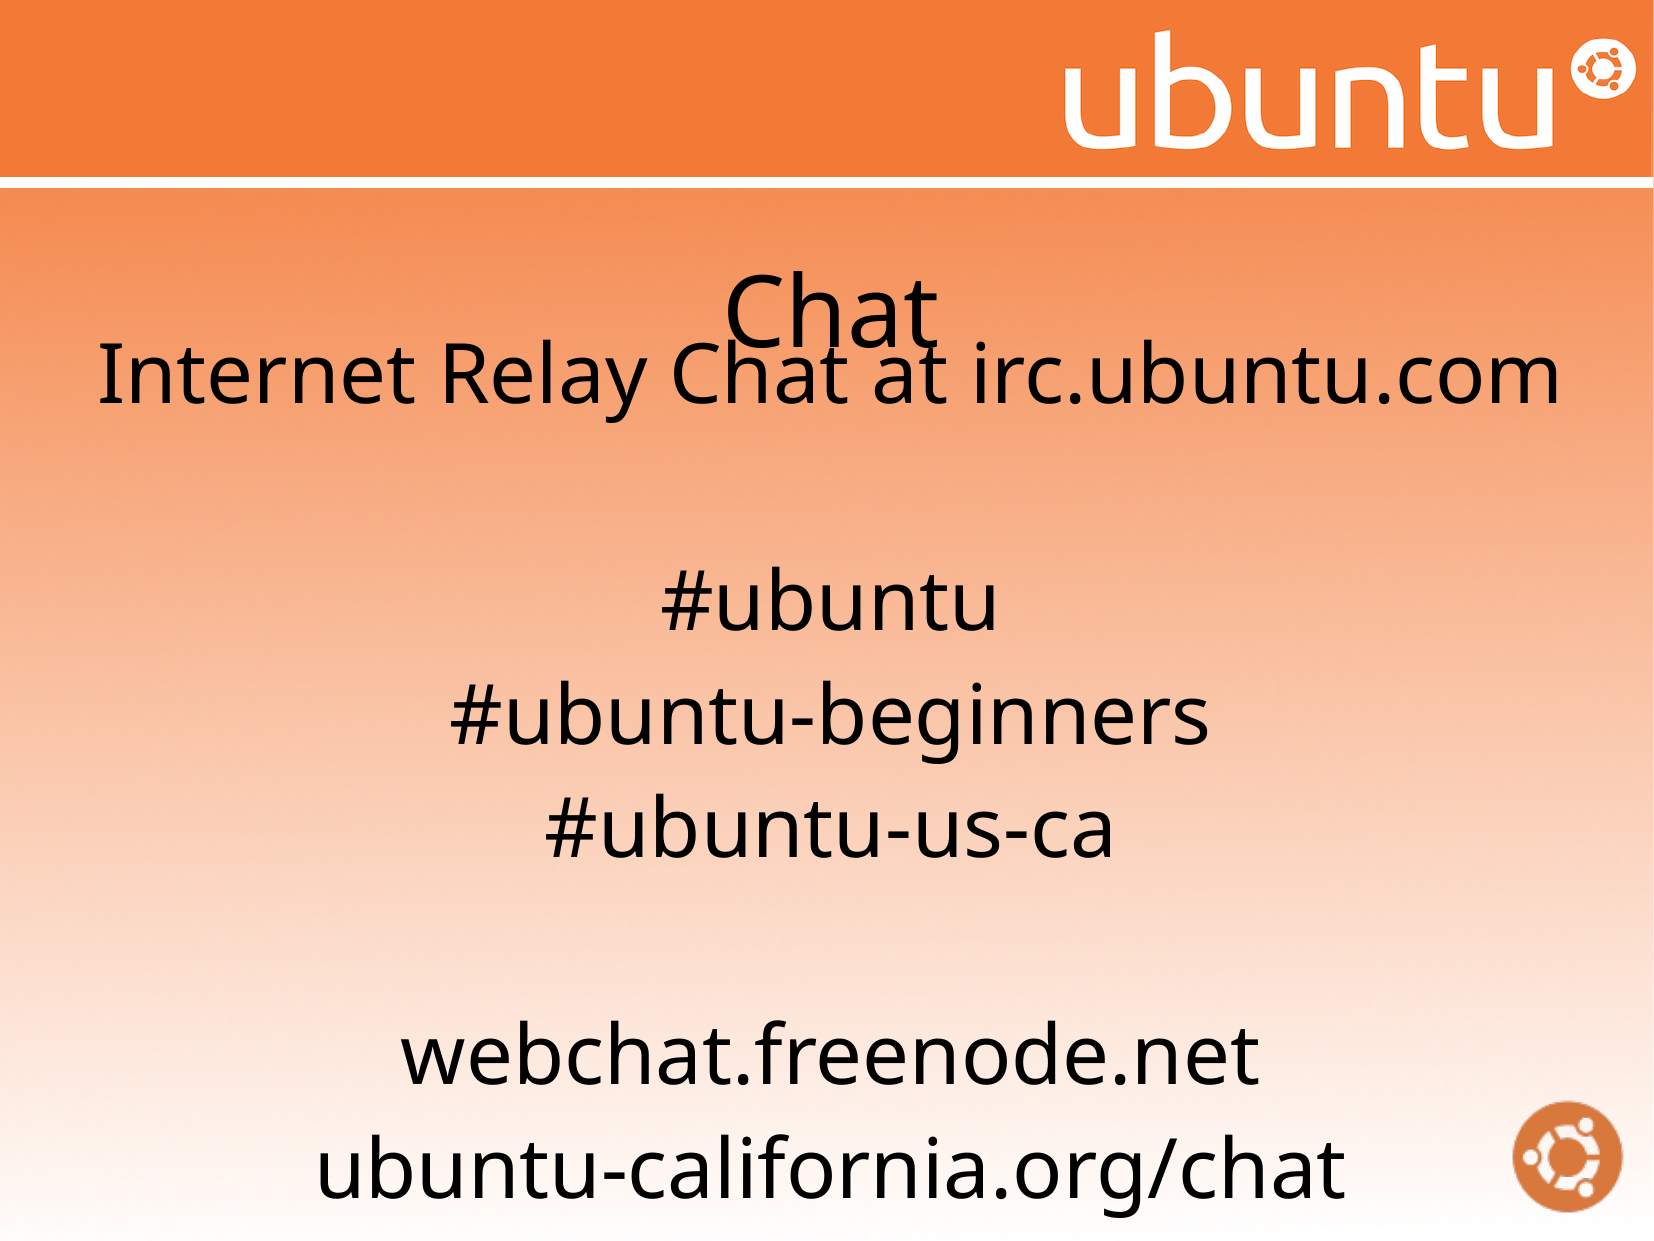

# Chat
Internet Relay Chat at irc.ubuntu.com
#ubuntu
#ubuntu-beginners
#ubuntu-us-ca
webchat.freenode.net
ubuntu-california.org/chat